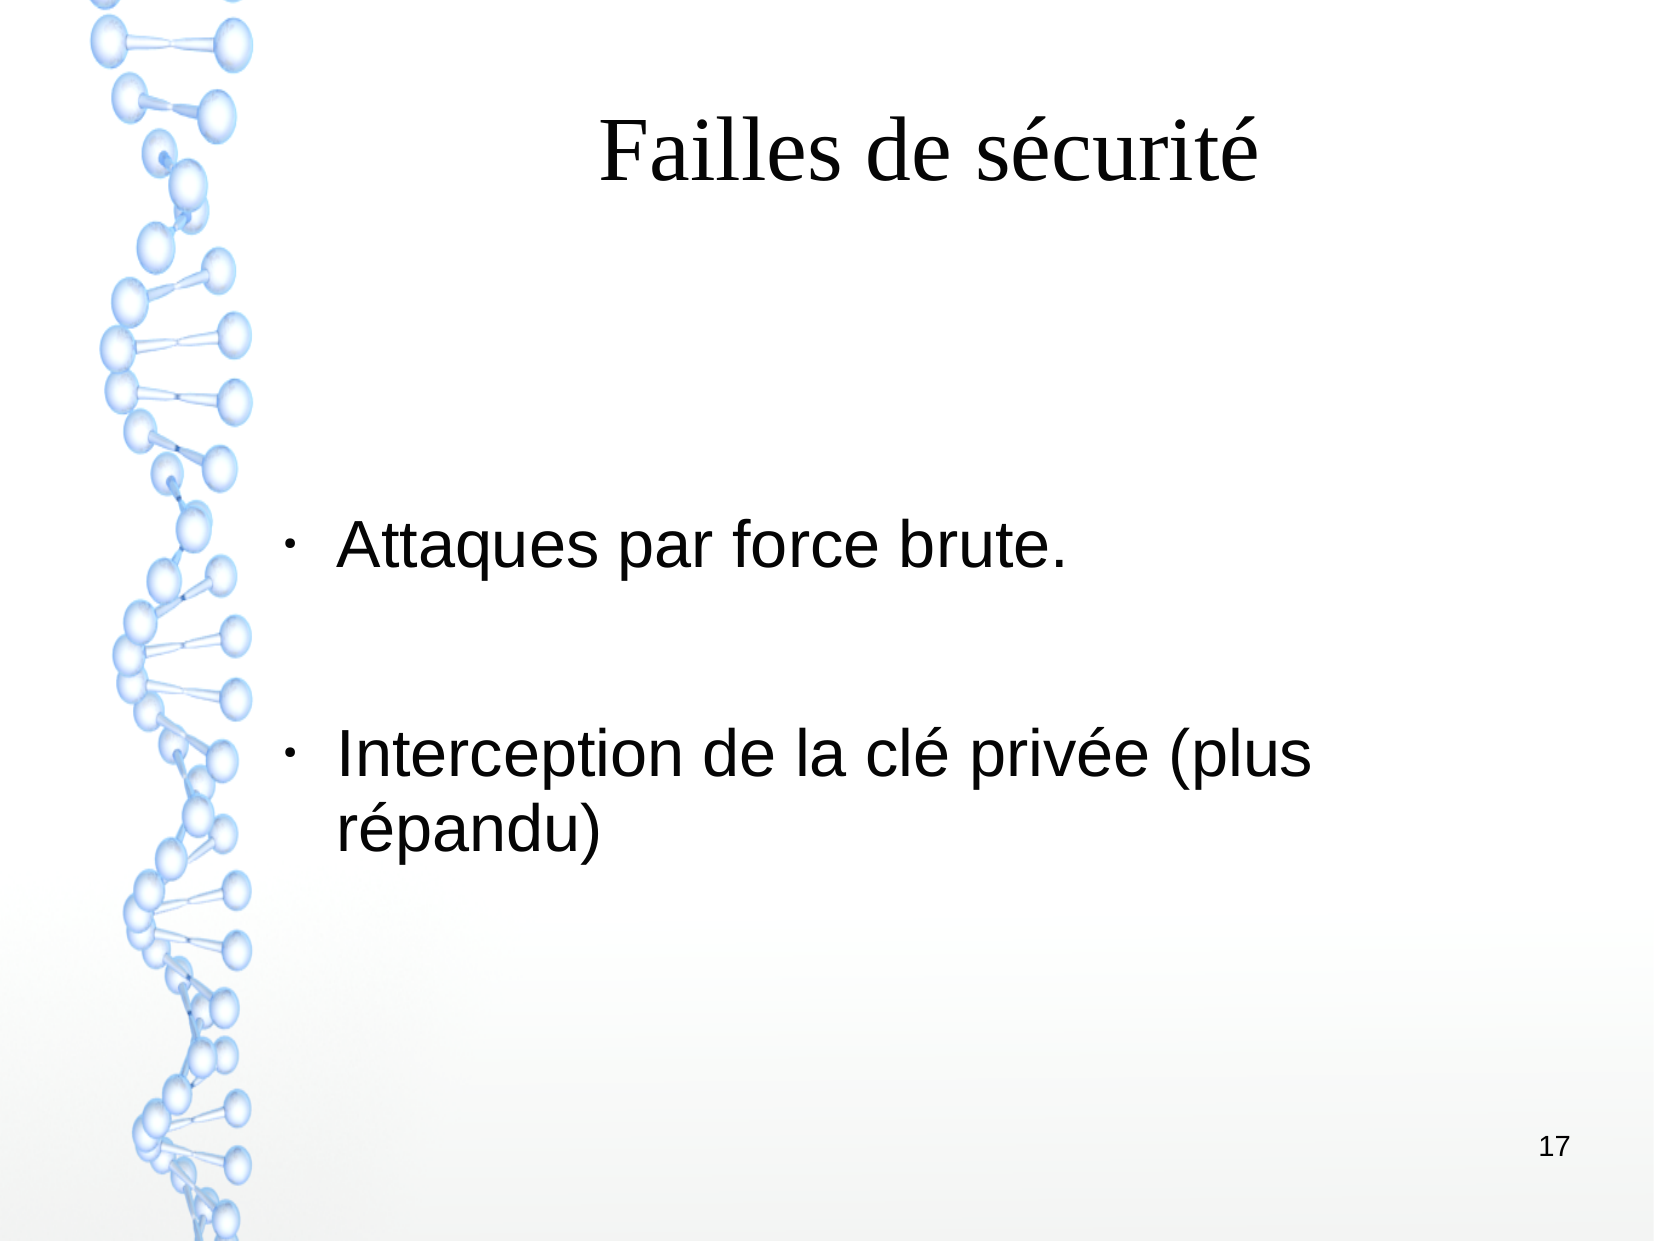

# Failles de sécurité
Attaques par force brute.
Interception de la clé privée (plus répandu)
17